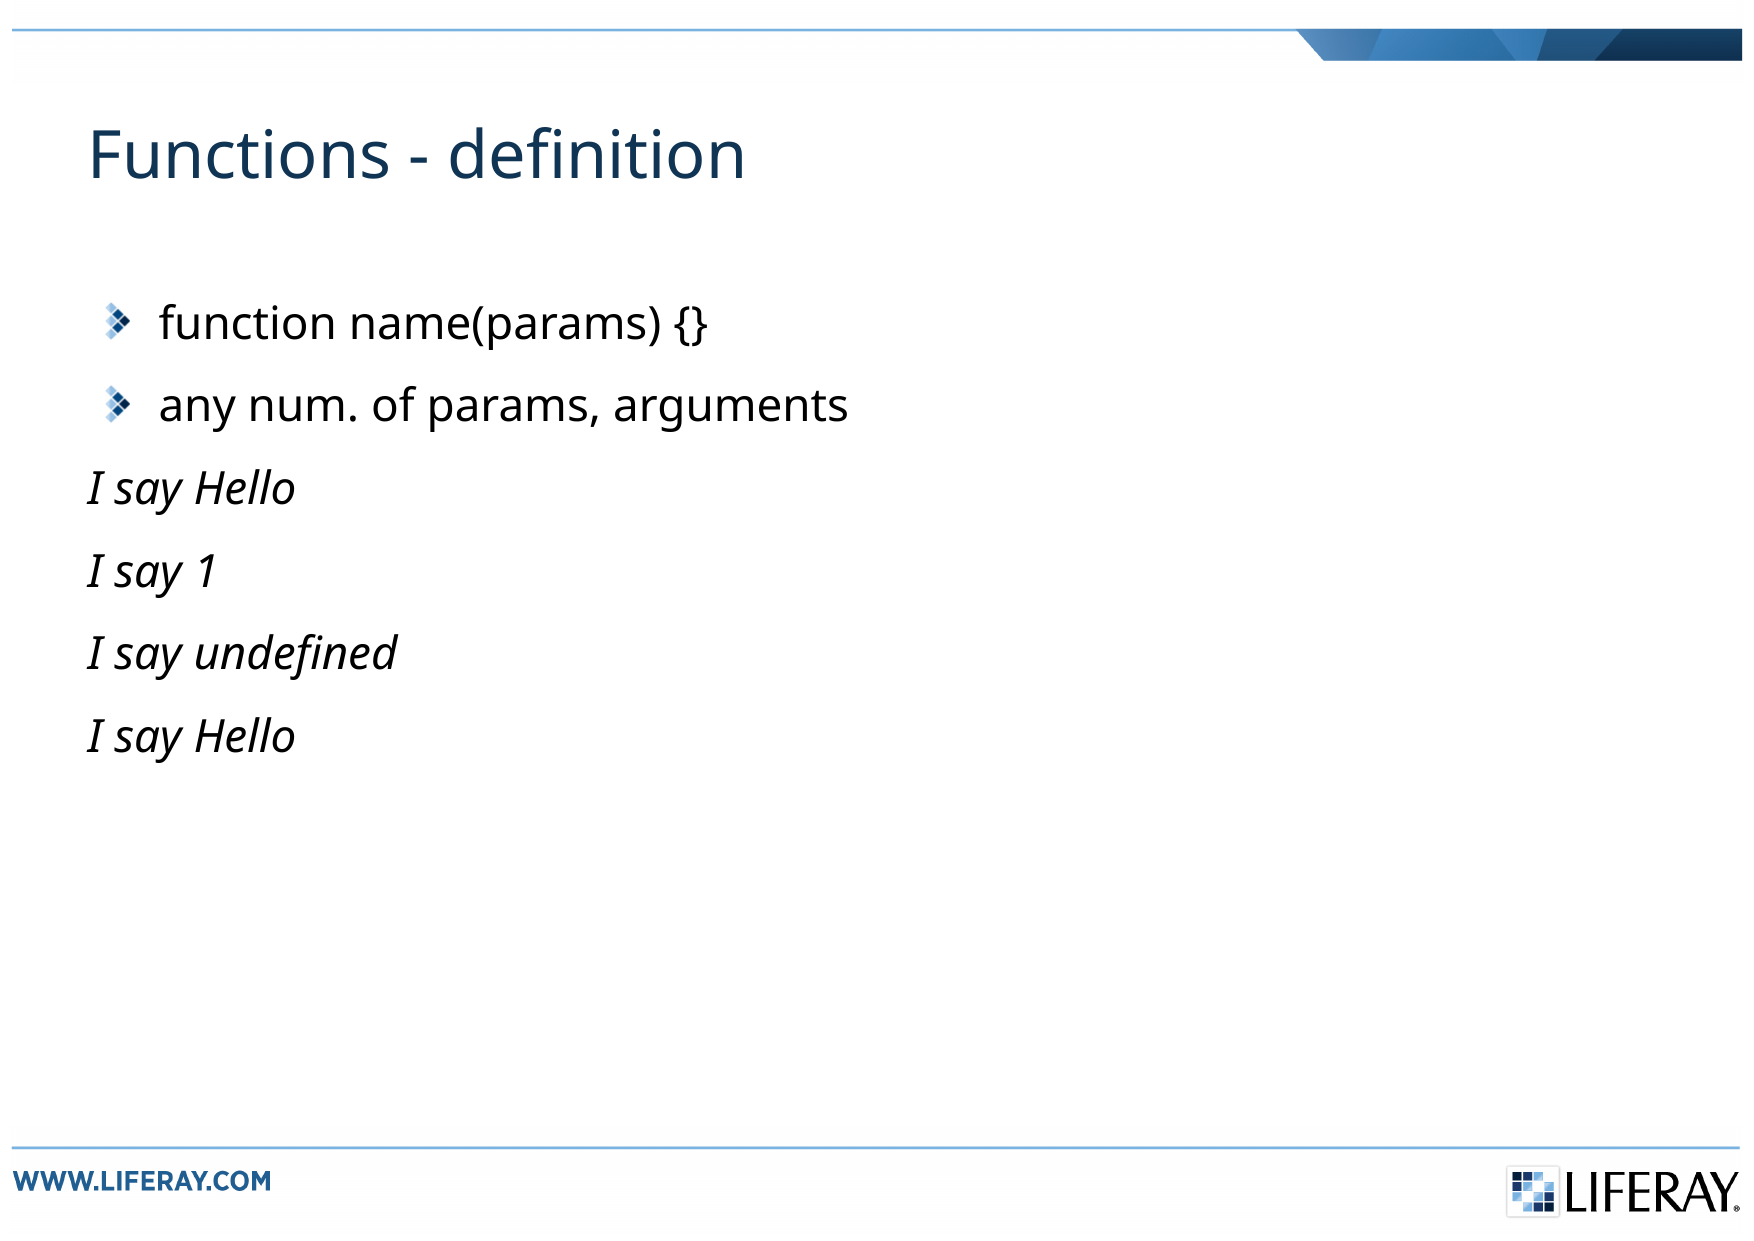

# Functions - definition
function name(params) {}
any num. of params, arguments
I say Hello
I say 1
I say undefined
I say Hello